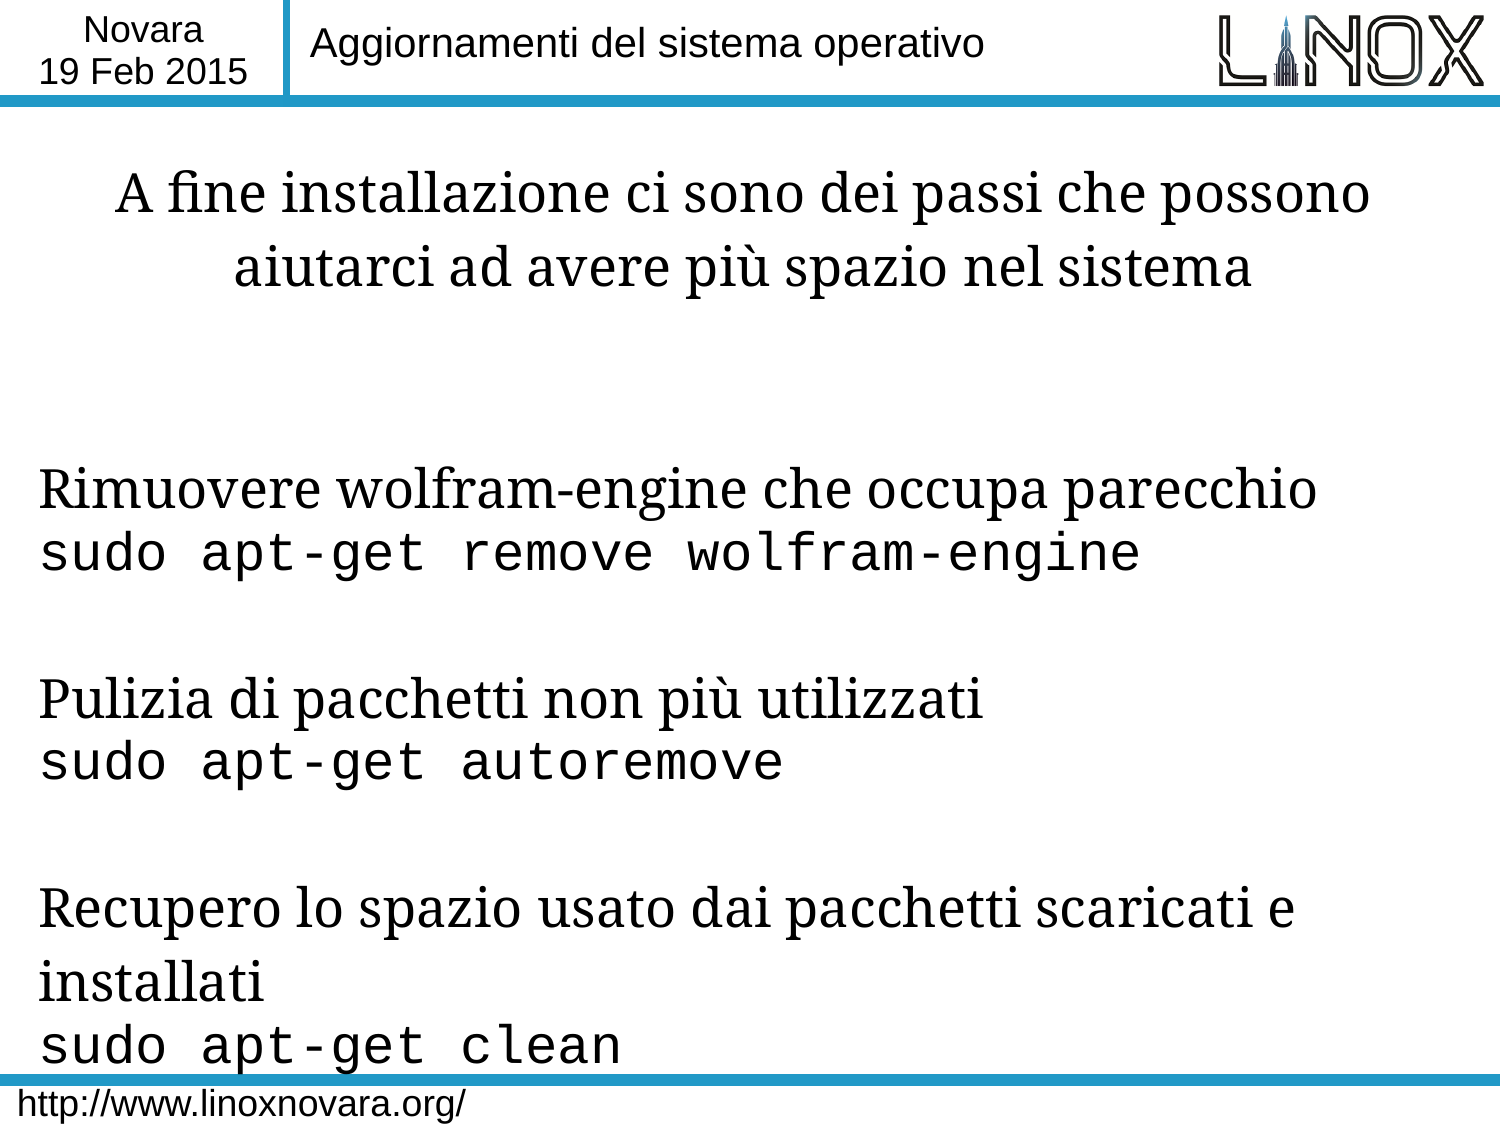

# Aggiornamenti del sistema operativo
A fine installazione ci sono dei passi che possono aiutarci ad avere più spazio nel sistema
Rimuovere wolfram-engine che occupa parecchio
sudo apt-get remove wolfram-engine
Pulizia di pacchetti non più utilizzati
sudo apt-get autoremove
Recupero lo spazio usato dai pacchetti scaricati e installati
sudo apt-get clean